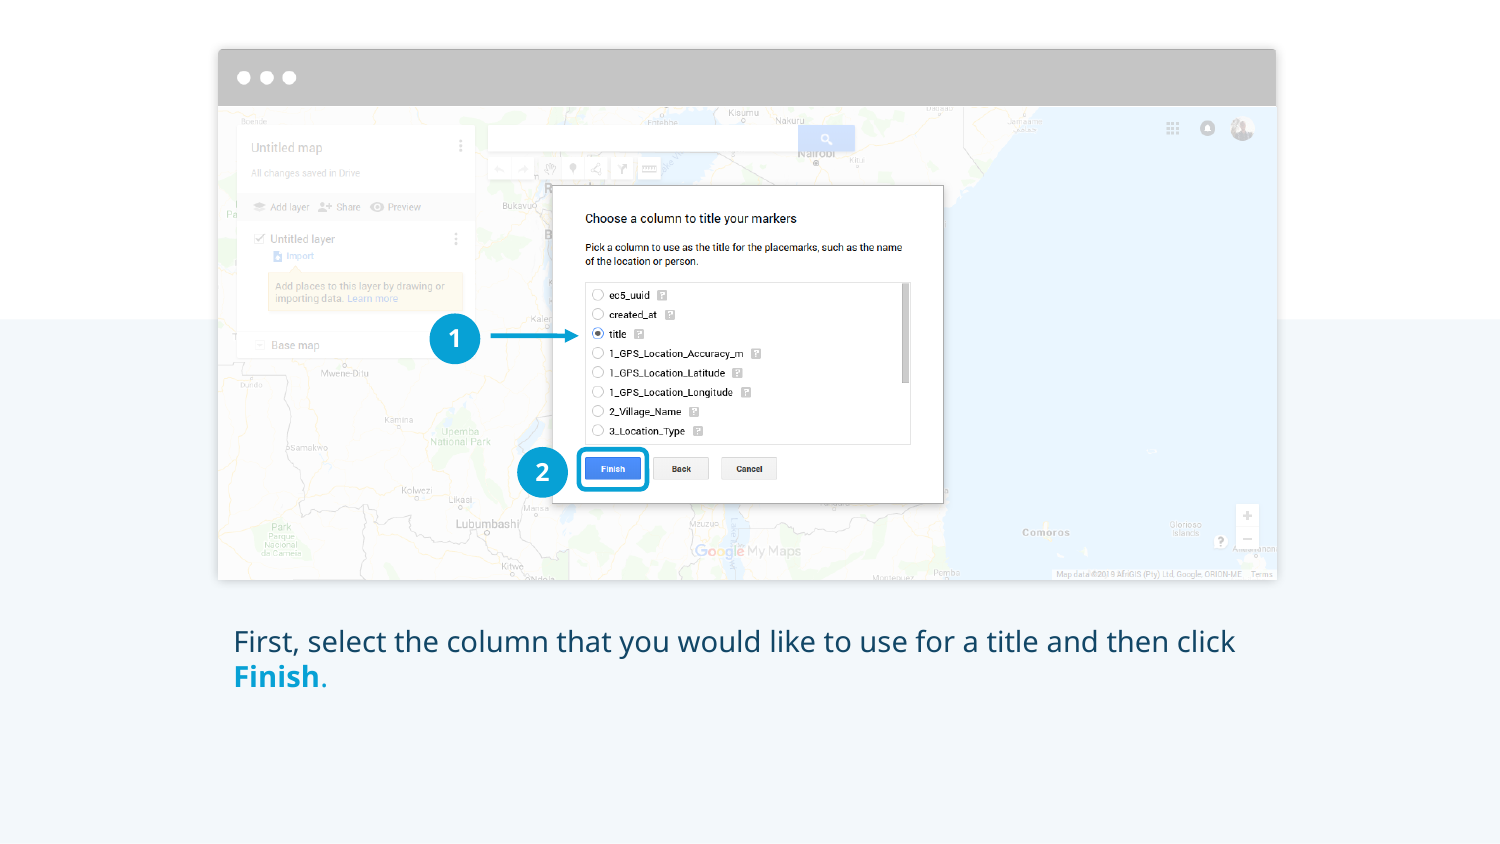

1
2
First, select the column that you would like to use for a title and then click Finish.